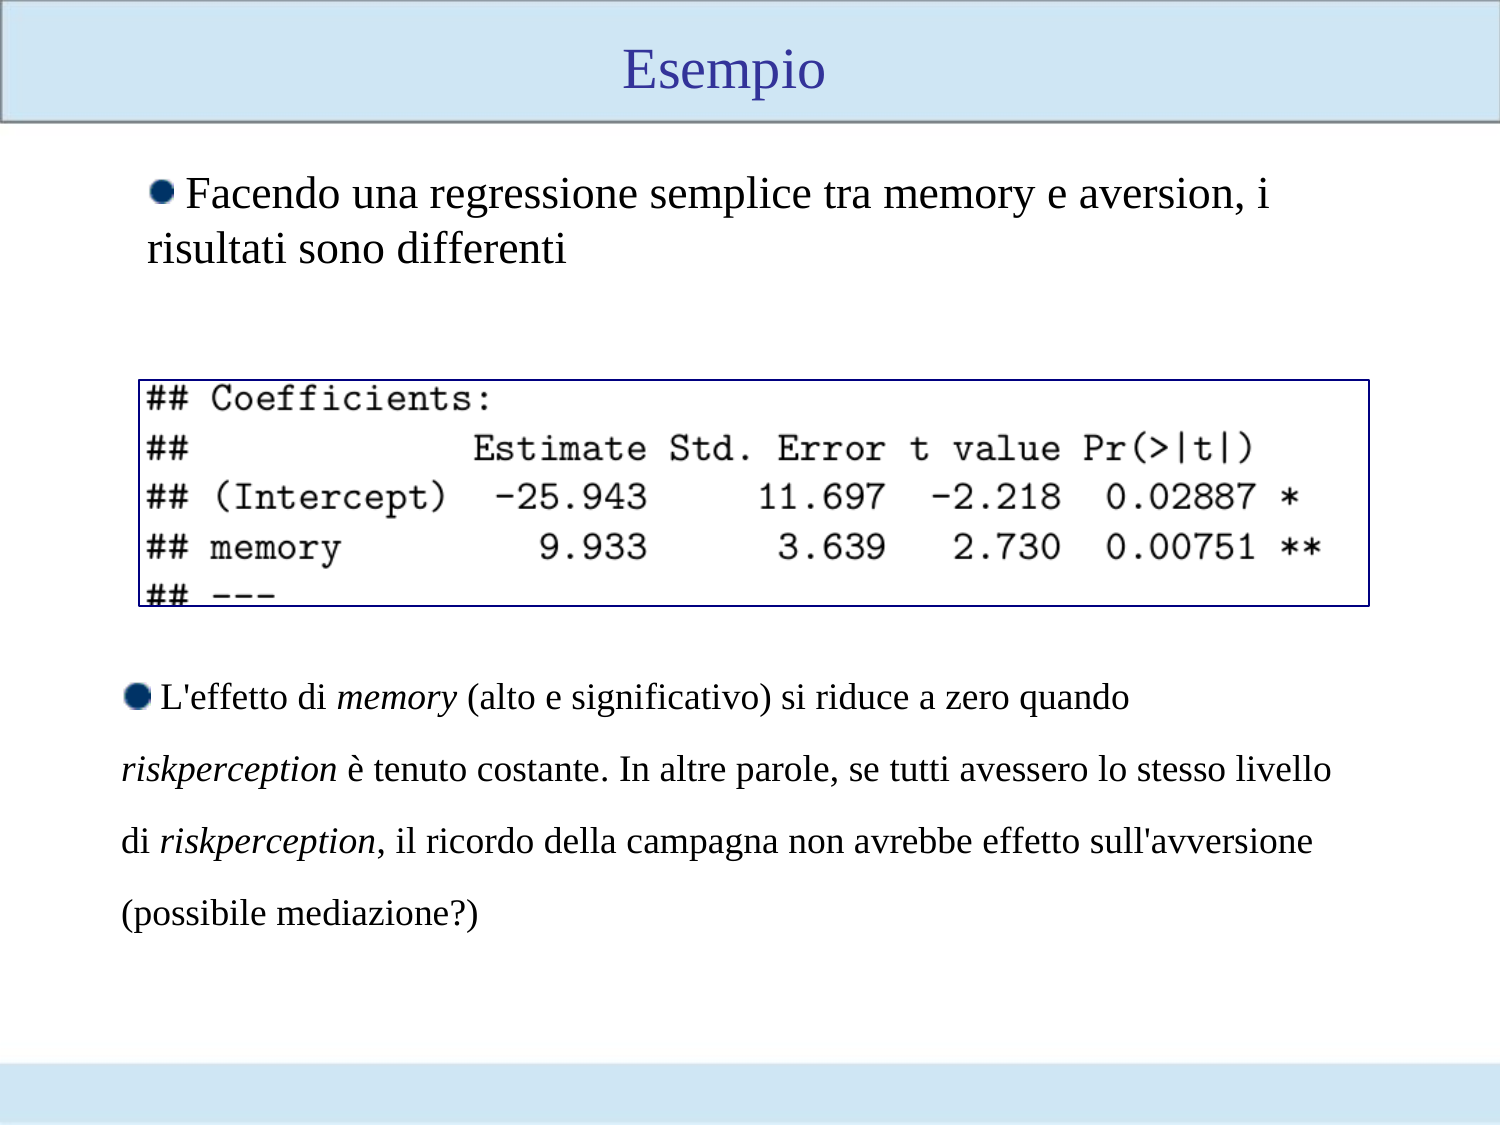

# Esempio
 Facendo una regressione semplice tra memory e aversion, i risultati sono differenti
 L'effetto di memory (alto e significativo) si riduce a zero quando riskperception è tenuto costante. In altre parole, se tutti avessero lo stesso livello di riskperception, il ricordo della campagna non avrebbe effetto sull'avversione (possibile mediazione?)
88